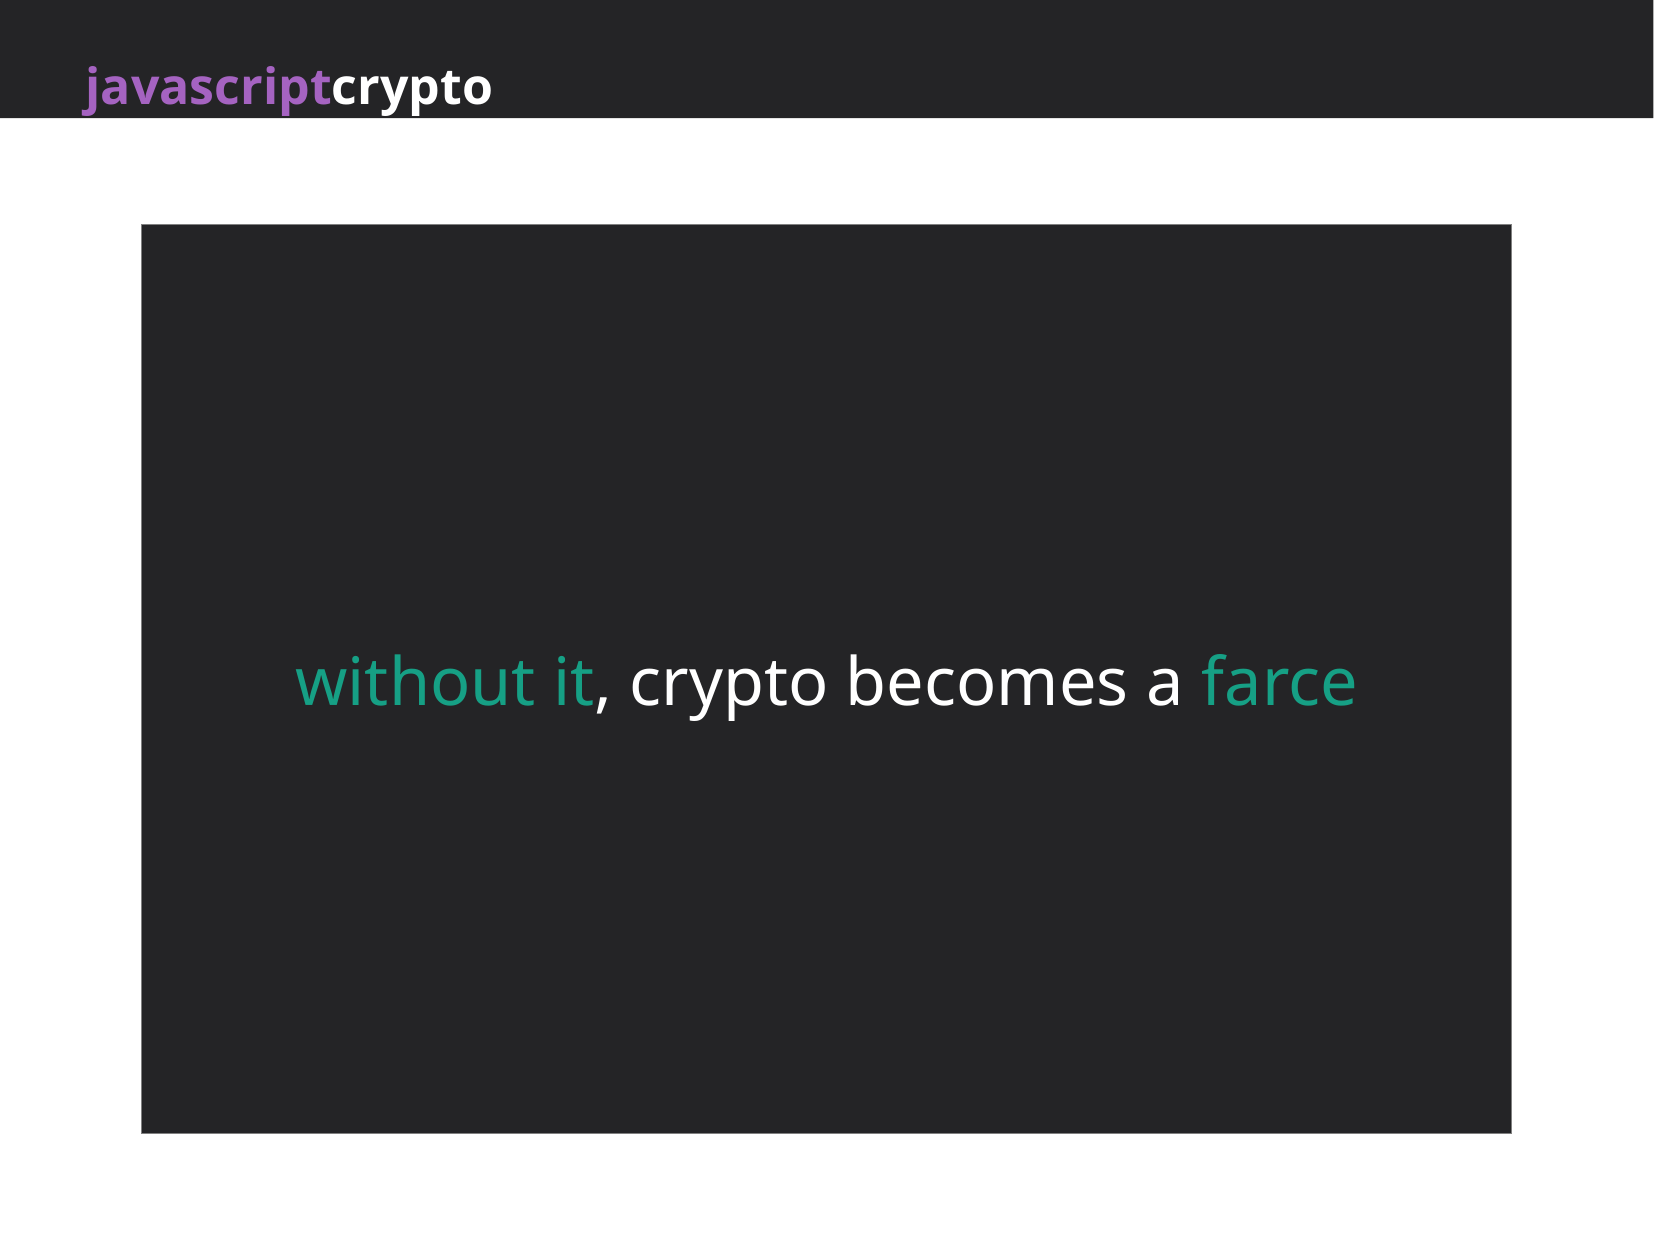

javascriptcrypto
without it, crypto becomes a farce